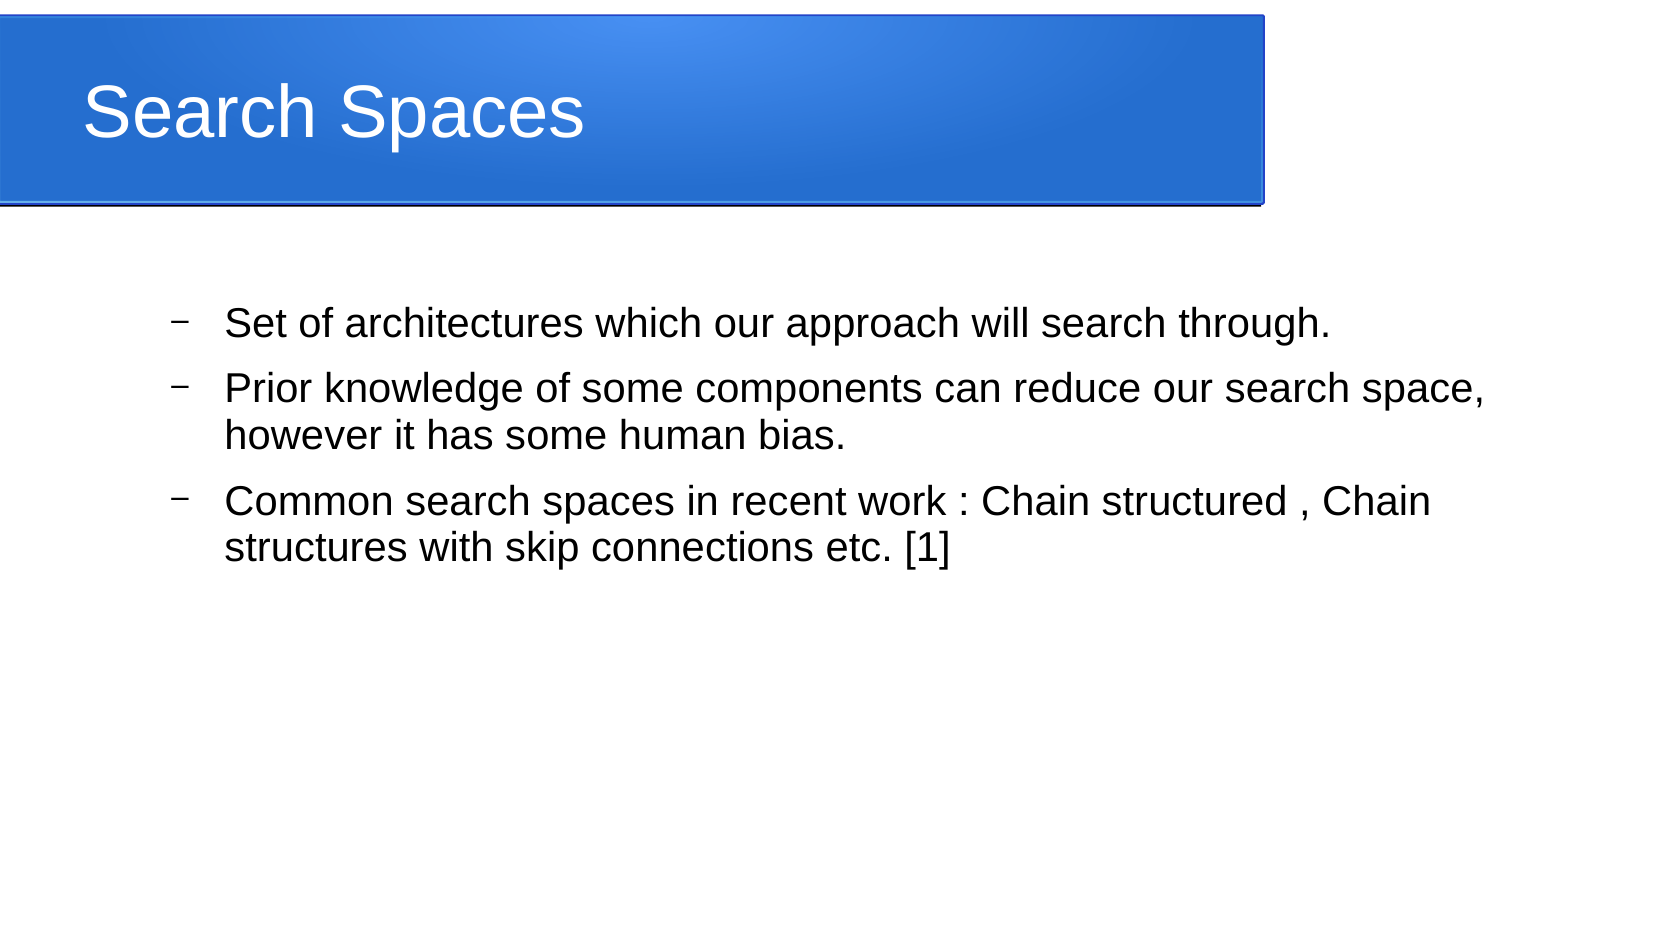

# Search Spaces
Set of architectures which our approach will search through.
Prior knowledge of some components can reduce our search space, however it has some human bias.
Common search spaces in recent work : Chain structured , Chain structures with skip connections etc. [1]